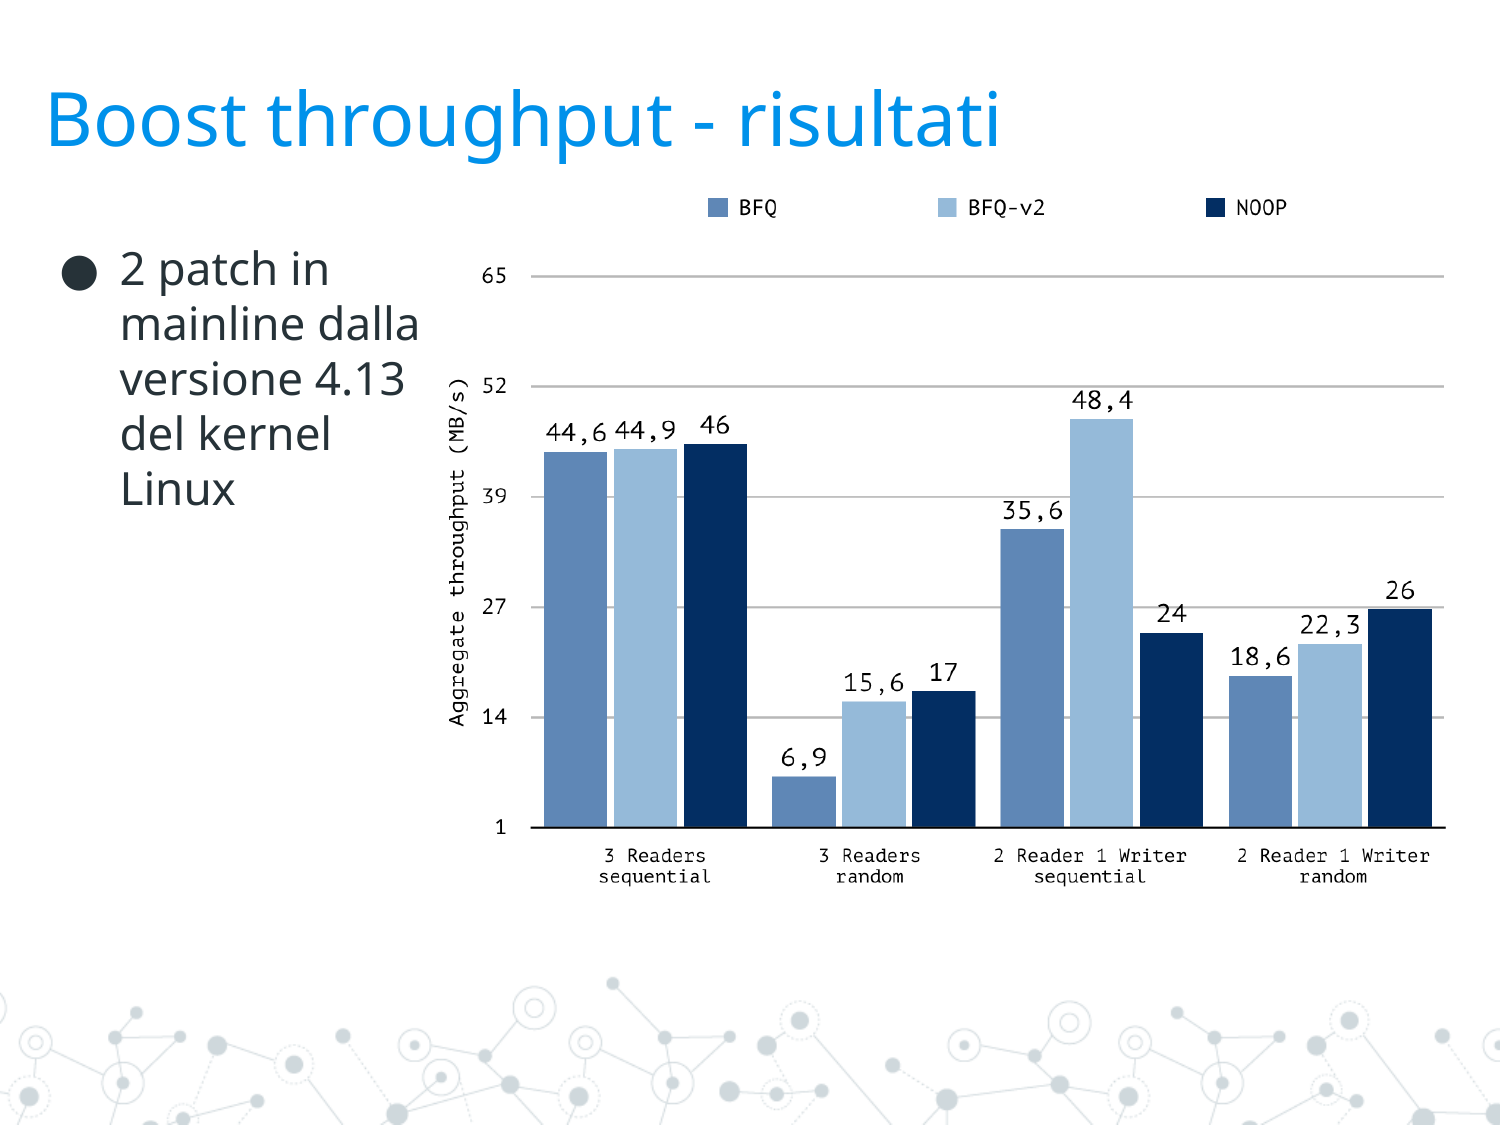

# Boost throughput - risultati
2 patch in mainline dalla versione 4.13 del kernel Linux